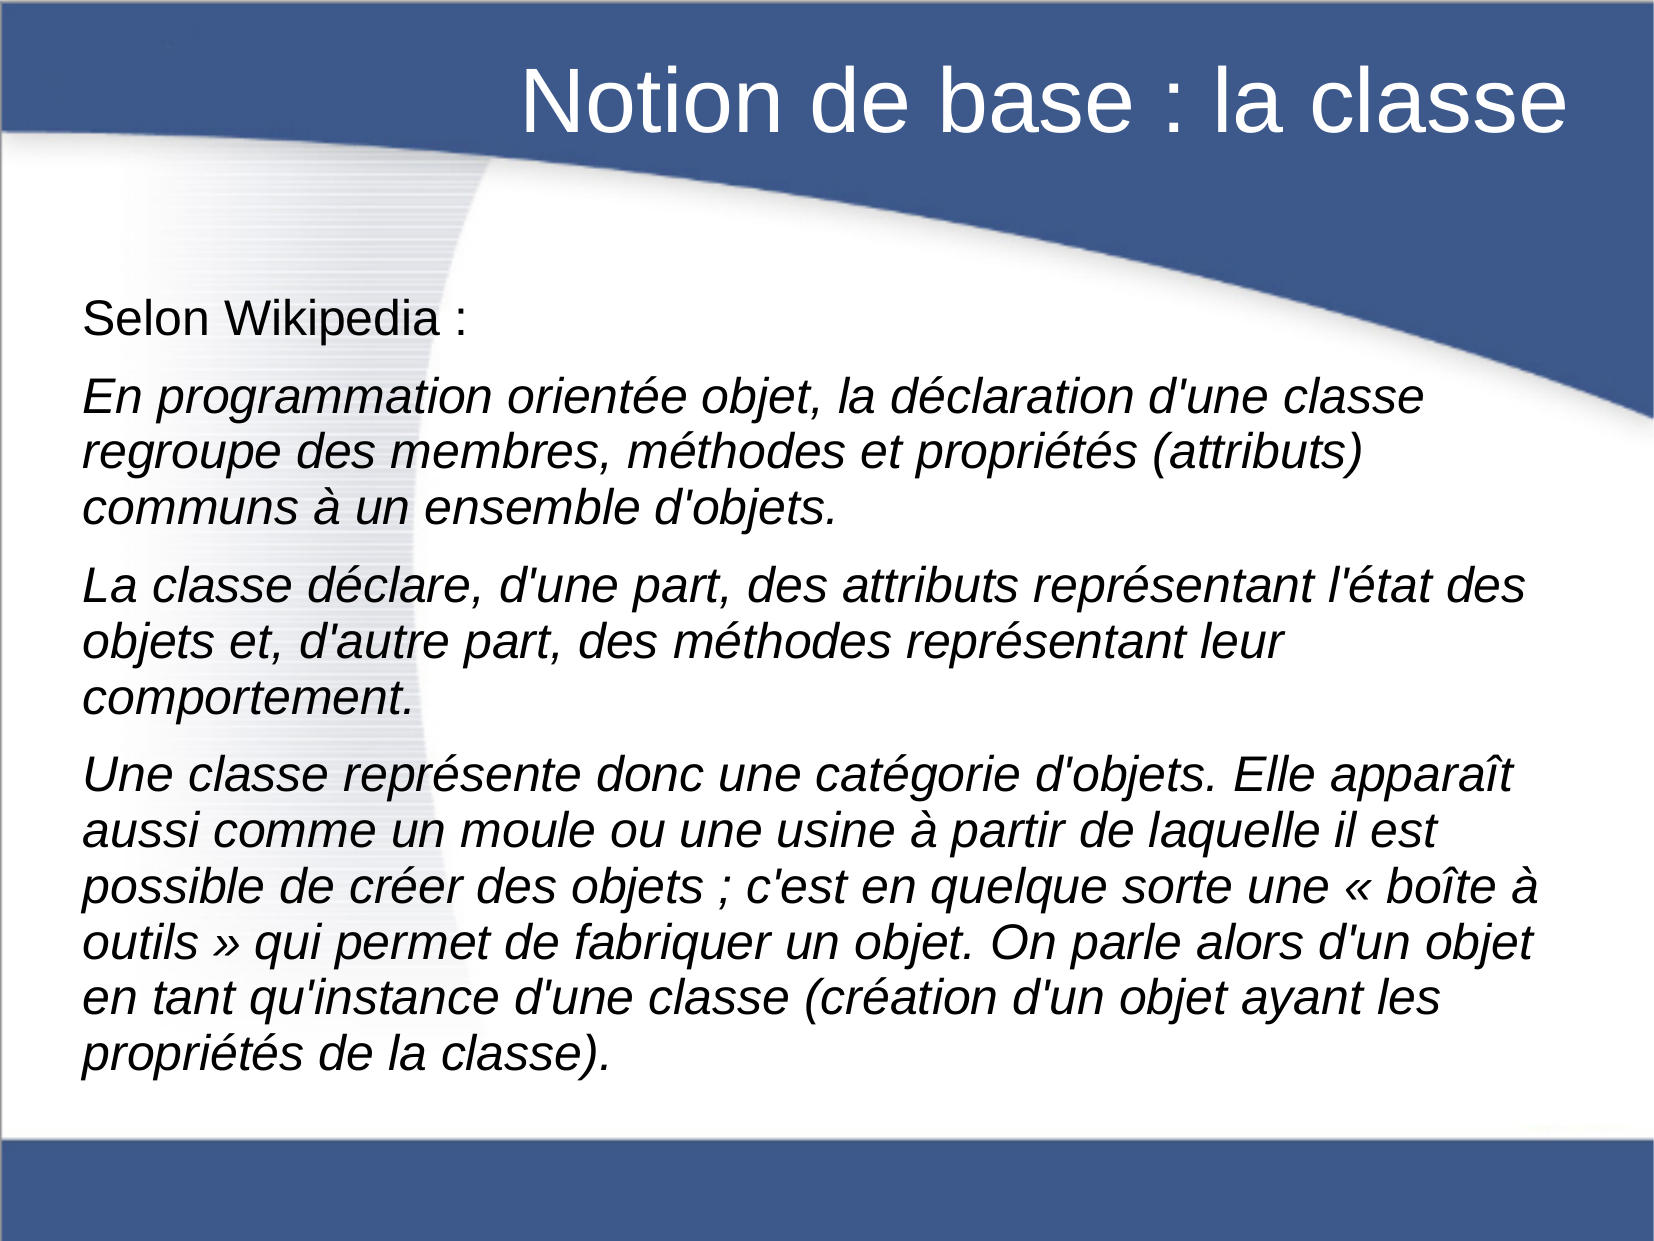

# Notion de base : la classe
Selon Wikipedia :
En programmation orientée objet, la déclaration d'une classe regroupe des membres, méthodes et propriétés (attributs) communs à un ensemble d'objets.
La classe déclare, d'une part, des attributs représentant l'état des objets et, d'autre part, des méthodes représentant leur comportement.
Une classe représente donc une catégorie d'objets. Elle apparaît aussi comme un moule ou une usine à partir de laquelle il est possible de créer des objets ; c'est en quelque sorte une « boîte à outils » qui permet de fabriquer un objet. On parle alors d'un objet en tant qu'instance d'une classe (création d'un objet ayant les propriétés de la classe).